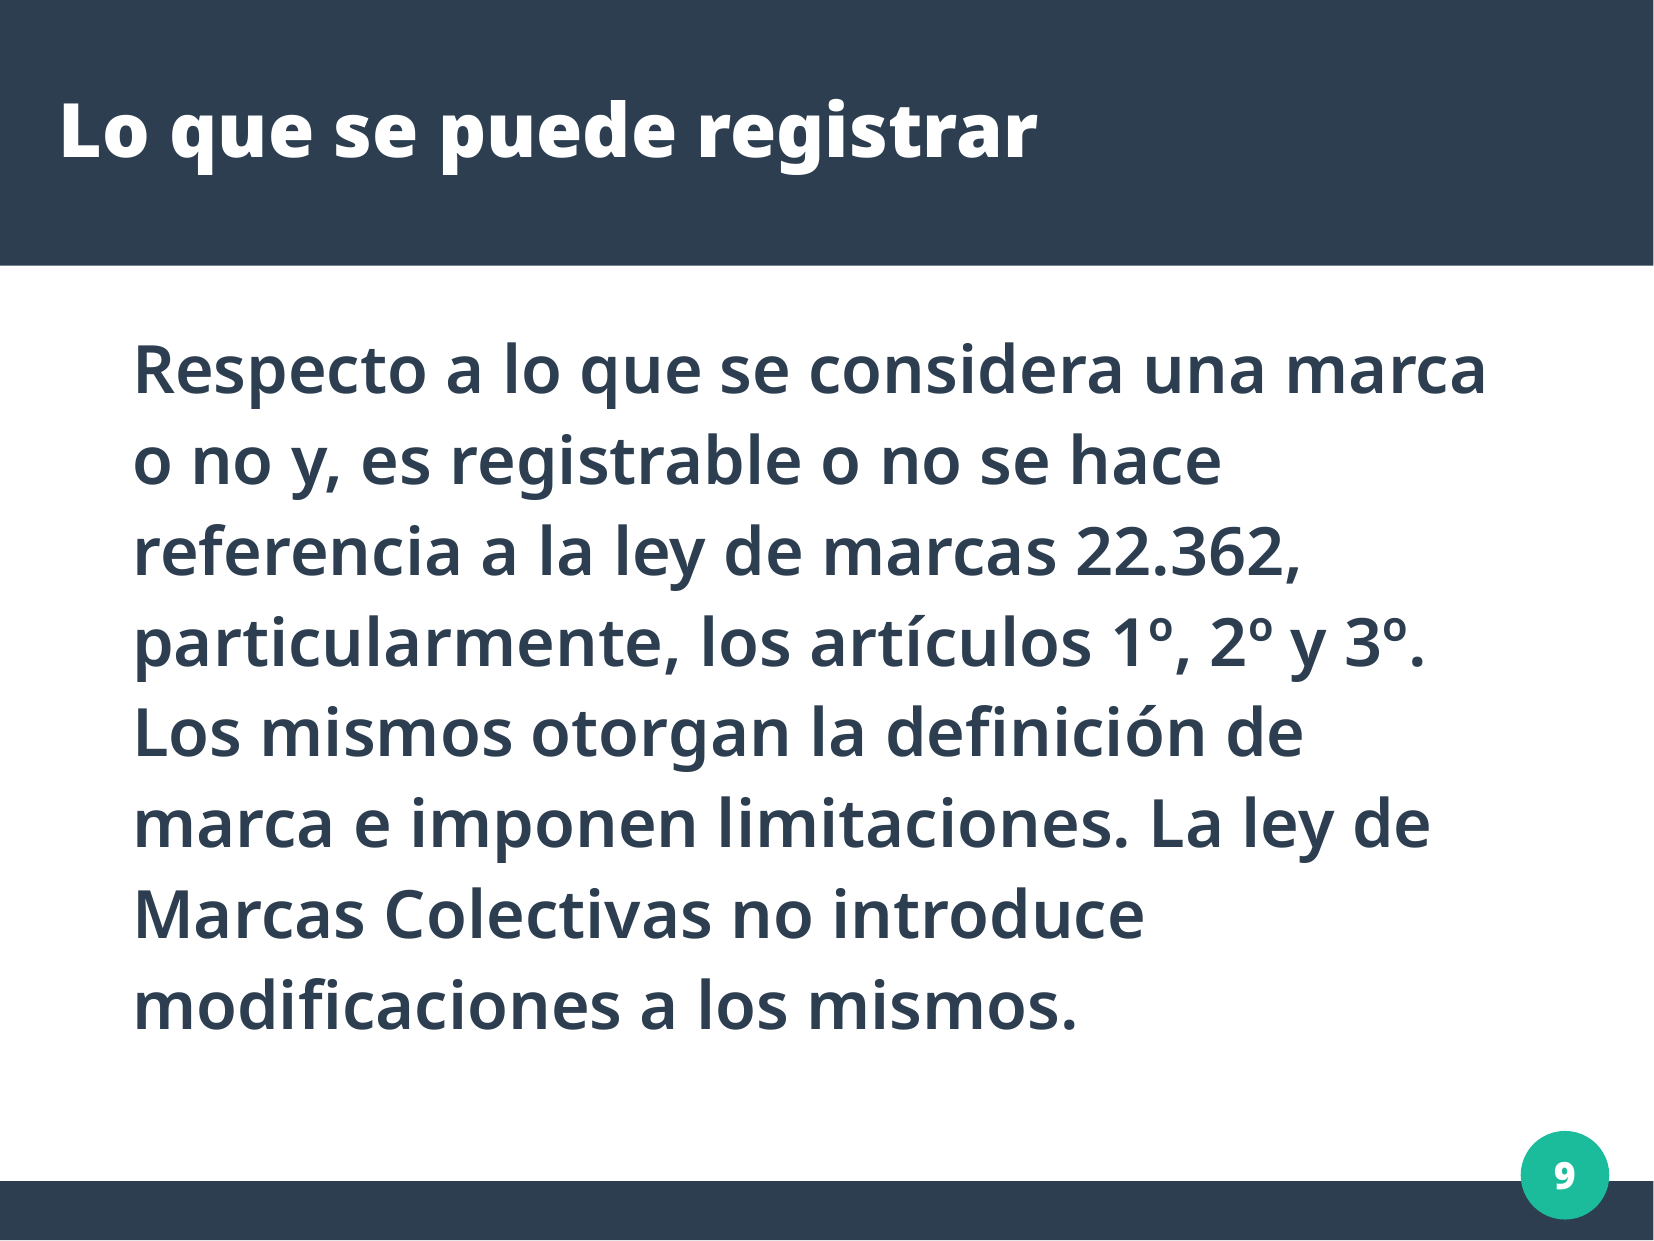

# Lo que se puede registrar
Respecto a lo que se considera una marca o no y, es registrable o no se hace referencia a la ley de marcas 22.362, particularmente, los artículos 1º, 2º y 3º. Los mismos otorgan la definición de marca e imponen limitaciones. La ley de Marcas Colectivas no introduce modificaciones a los mismos.
9